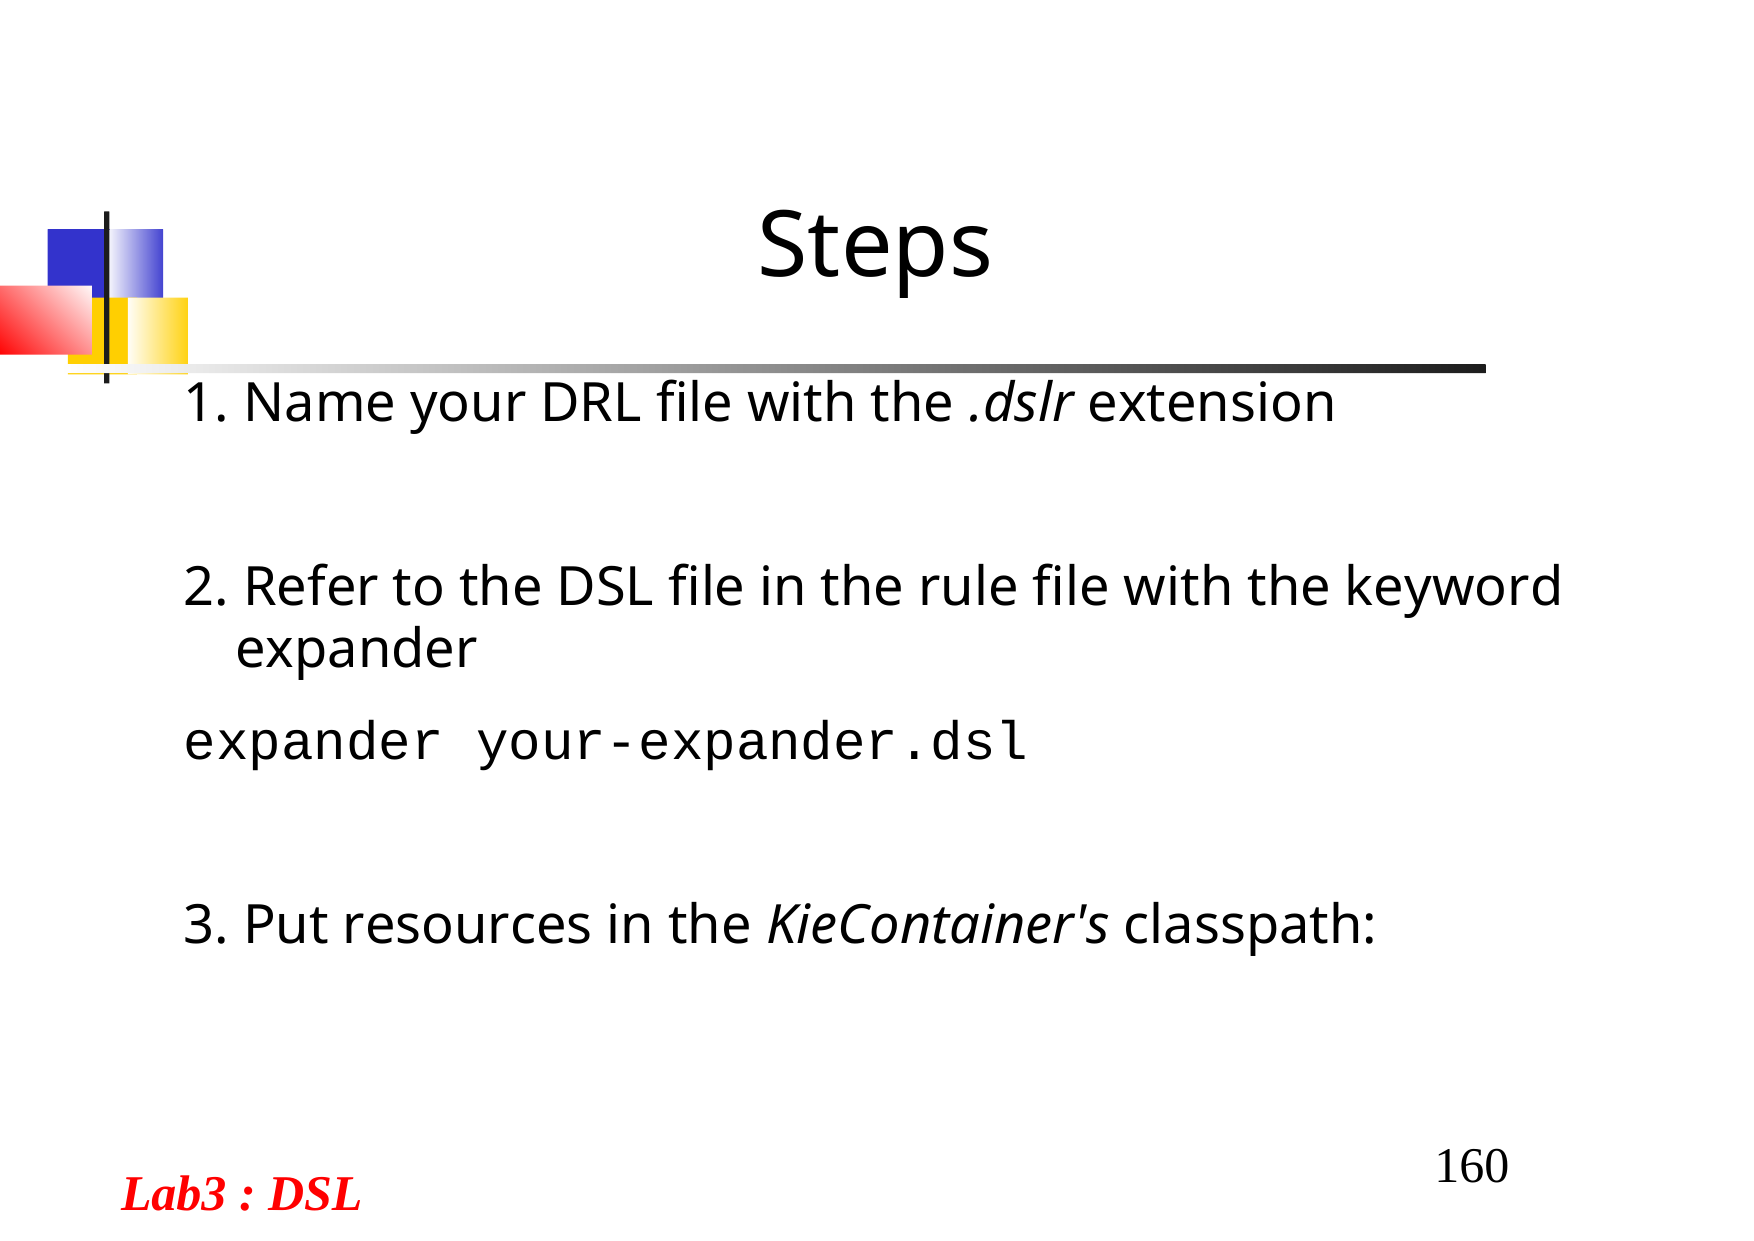

# Steps
1. Name your DRL file with the .dslr extension
2. Refer to the DSL file in the rule file with the keyword expander
expander your-expander.dsl
3. Put resources in the KieContainer's classpath:
Lab3 : DSL